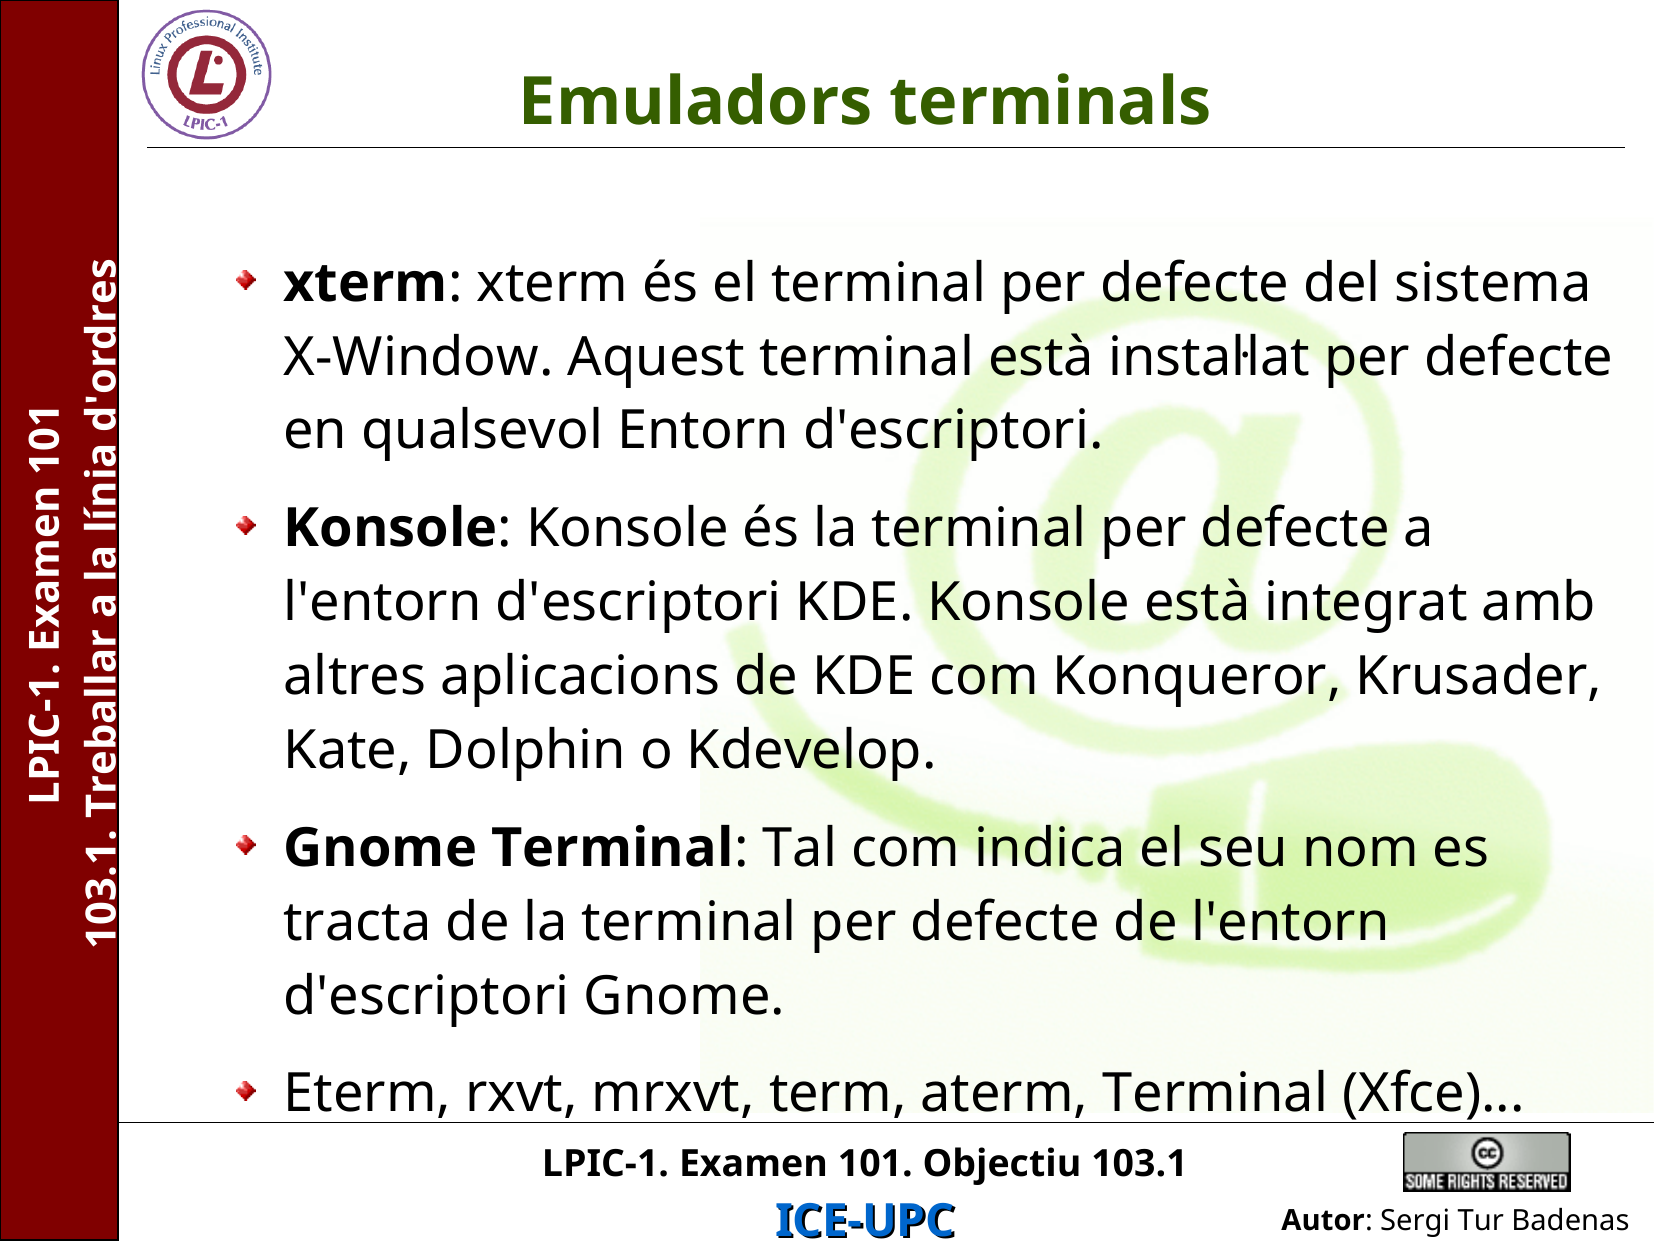

# Emuladors terminals
xterm: xterm és el terminal per defecte del sistema X-Window. Aquest terminal està instal·lat per defecte en qualsevol Entorn d'escriptori.
Konsole: Konsole és la terminal per defecte a l'entorn d'escriptori KDE. Konsole està integrat amb altres aplicacions de KDE com Konqueror, Krusader, Kate, Dolphin o Kdevelop.
Gnome Terminal: Tal com indica el seu nom es tracta de la terminal per defecte de l'entorn d'escriptori Gnome.
Eterm, rxvt, mrxvt, term, aterm, Terminal (Xfce)...